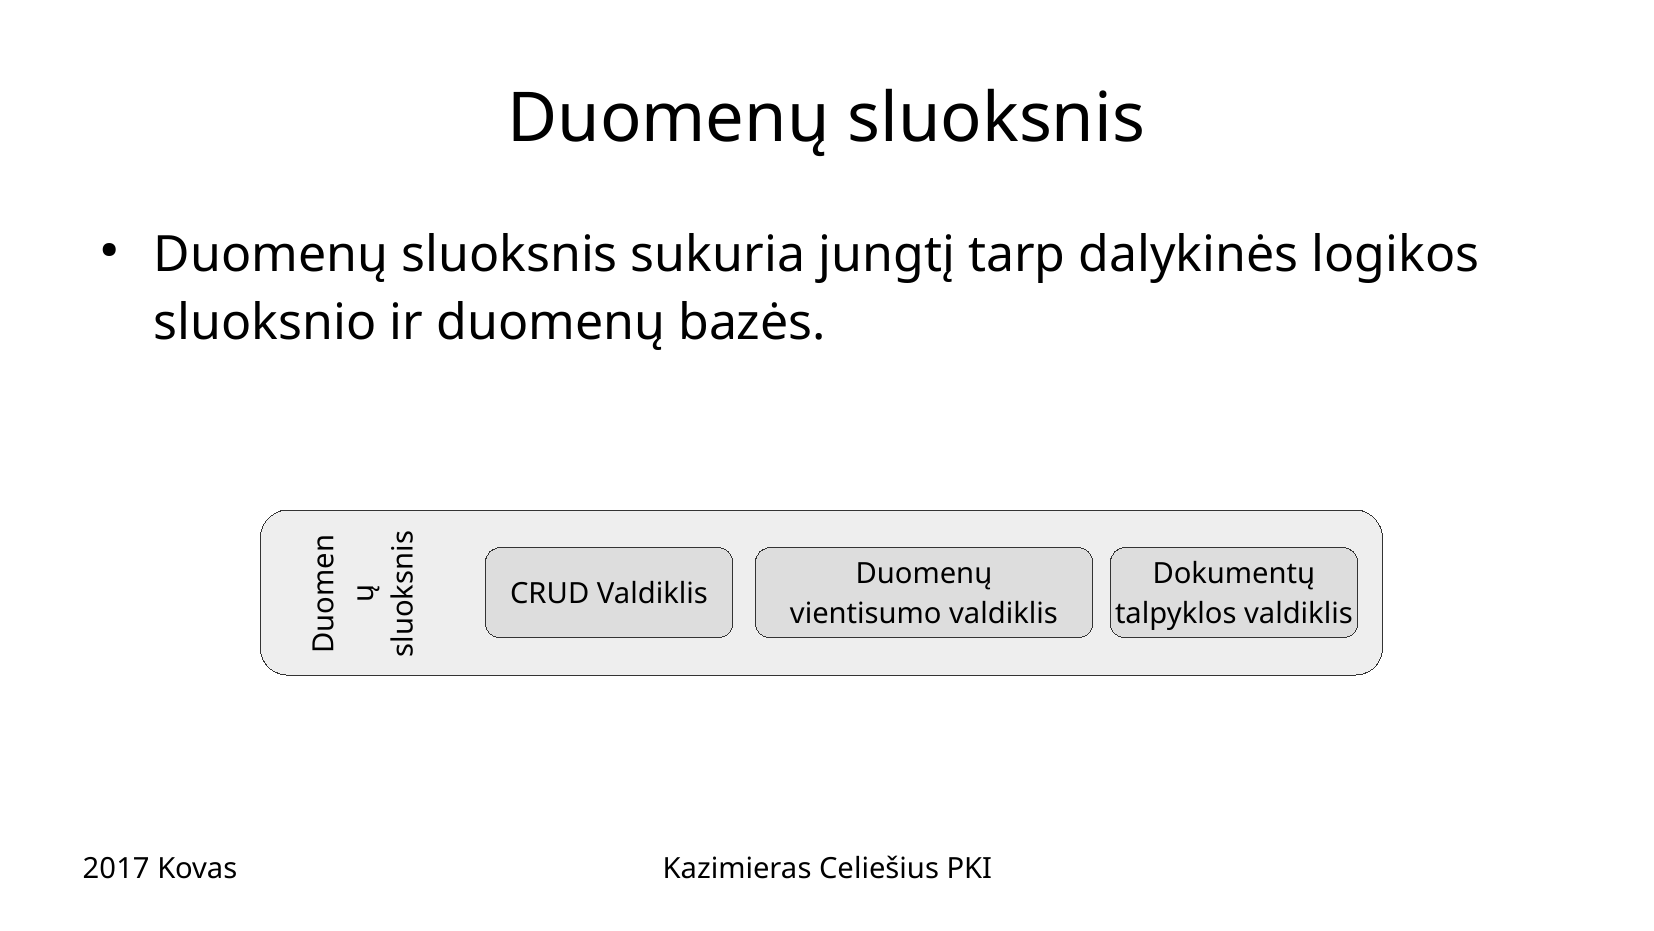

# Duomenų sluoksnis
Duomenų sluoksnis sukuria jungtį tarp dalykinės logikos sluoksnio ir duomenų bazės.
Duomenų
sluoksnis
CRUD Valdiklis
Duomenų
vientisumo valdiklis
Dokumentų
talpyklos valdiklis
2017 Kovas
Kazimieras Celiešius PKI